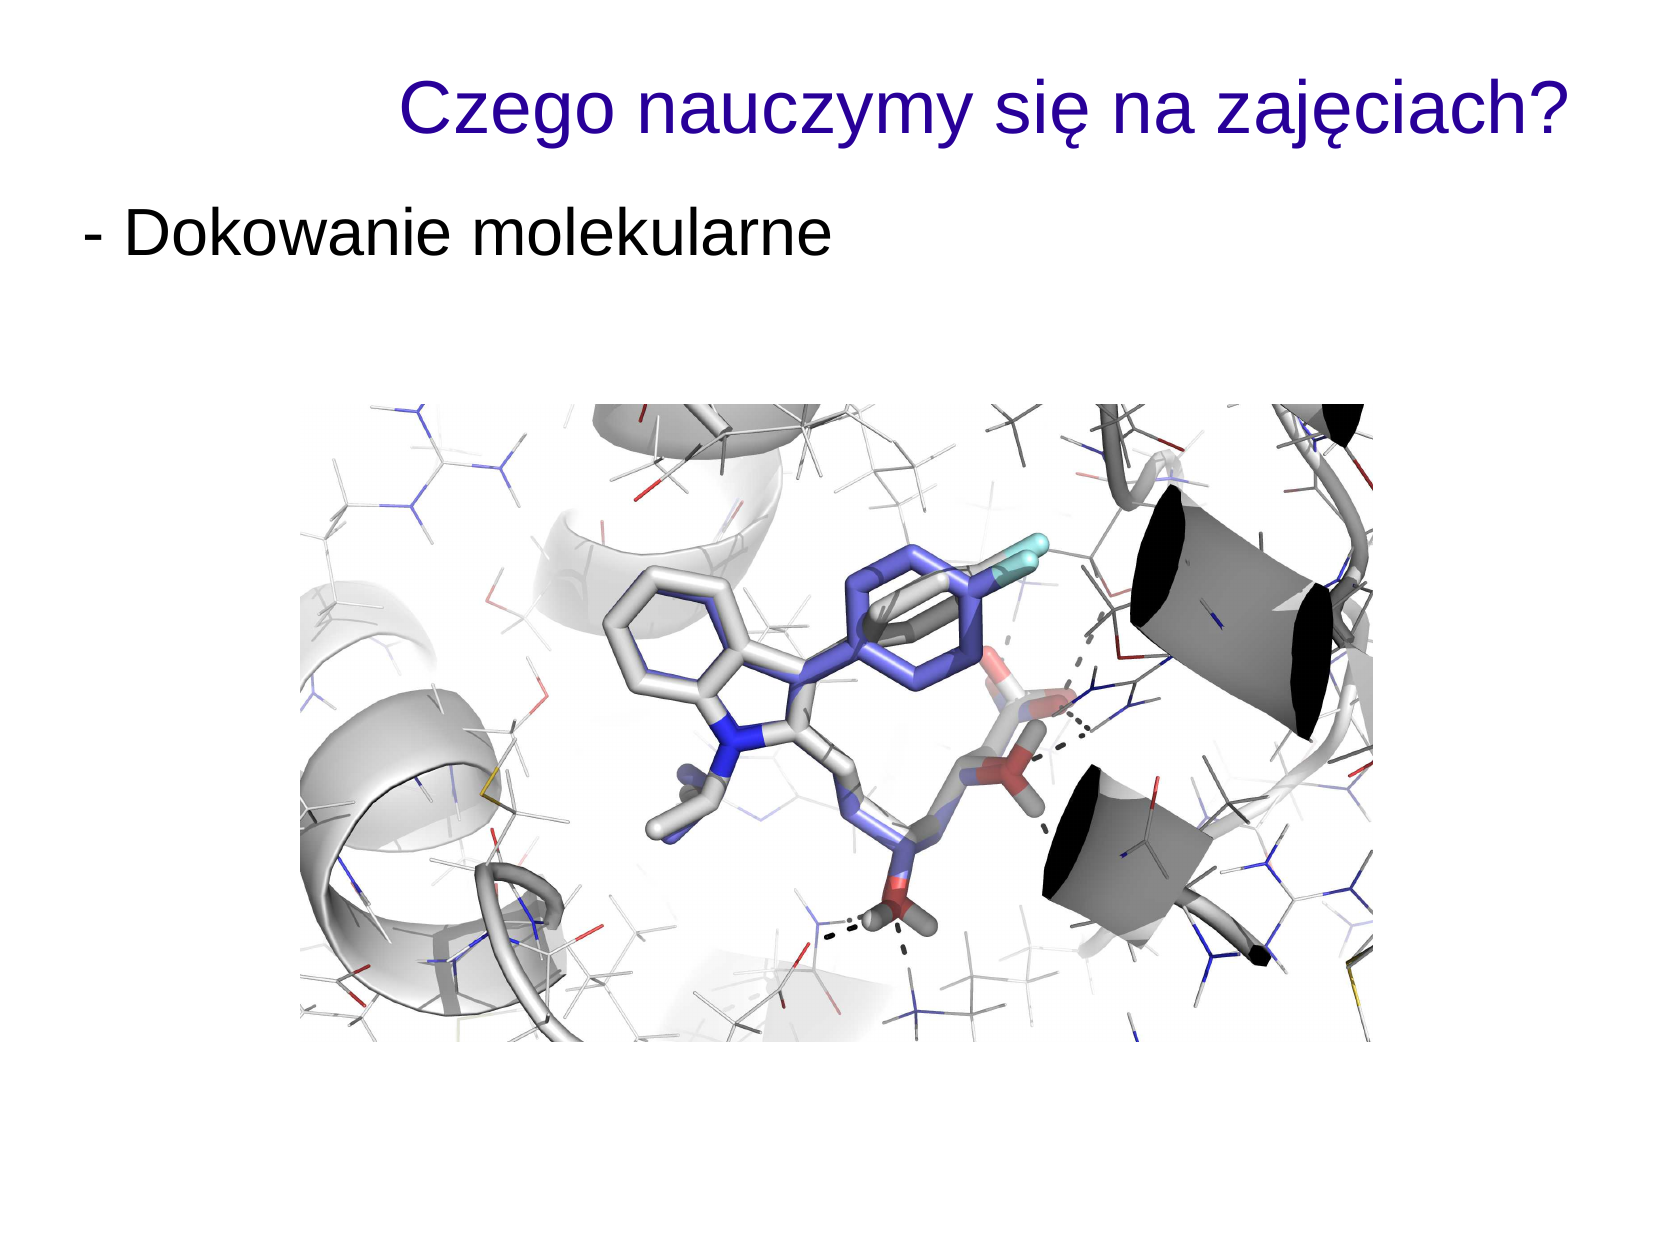

# Czego nauczymy się na zajęciach?
- Dokowanie molekularne